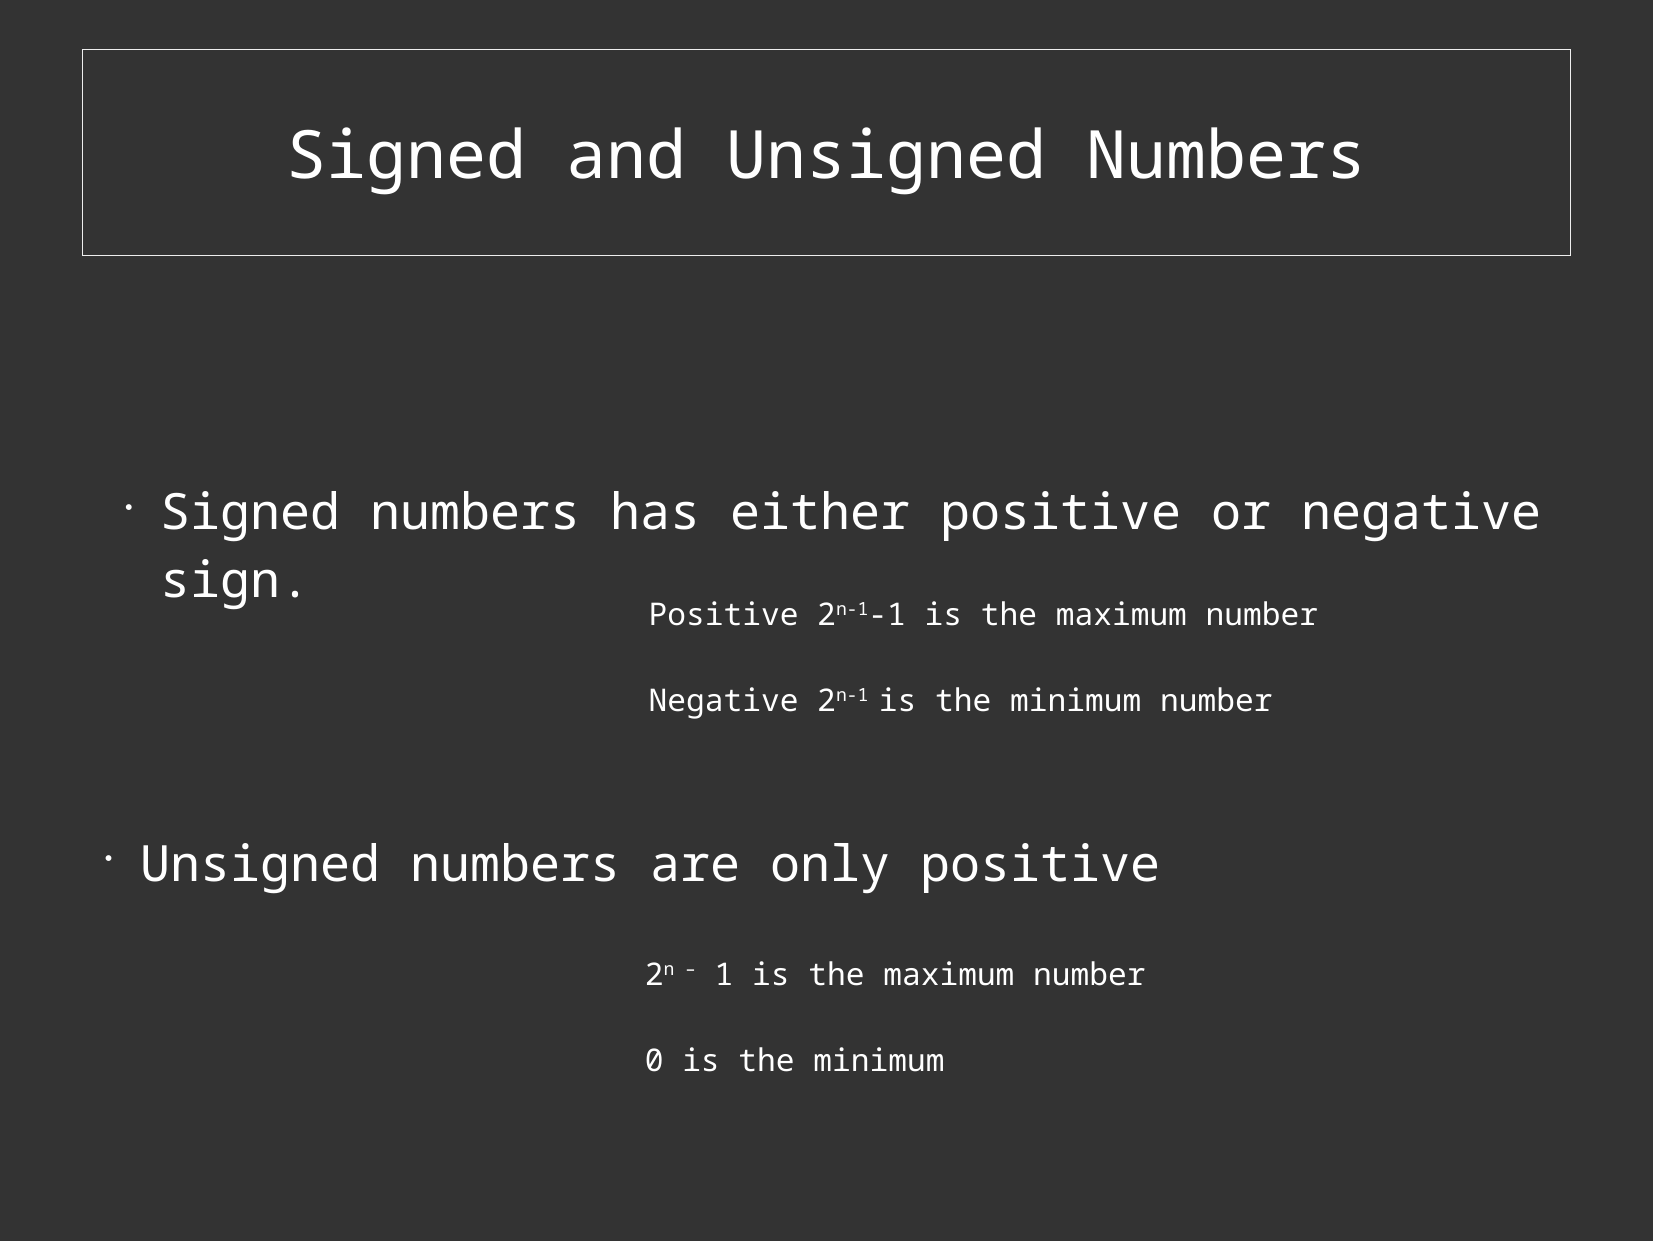

Signed and Unsigned Numbers
Signed numbers has either positive or negative	sign.
 Positive 2n-1-1 is the maximum number
 Negative 2n-1 is the minimum number
Unsigned numbers are only positive
2n – 1 is the maximum number
0 is the minimum